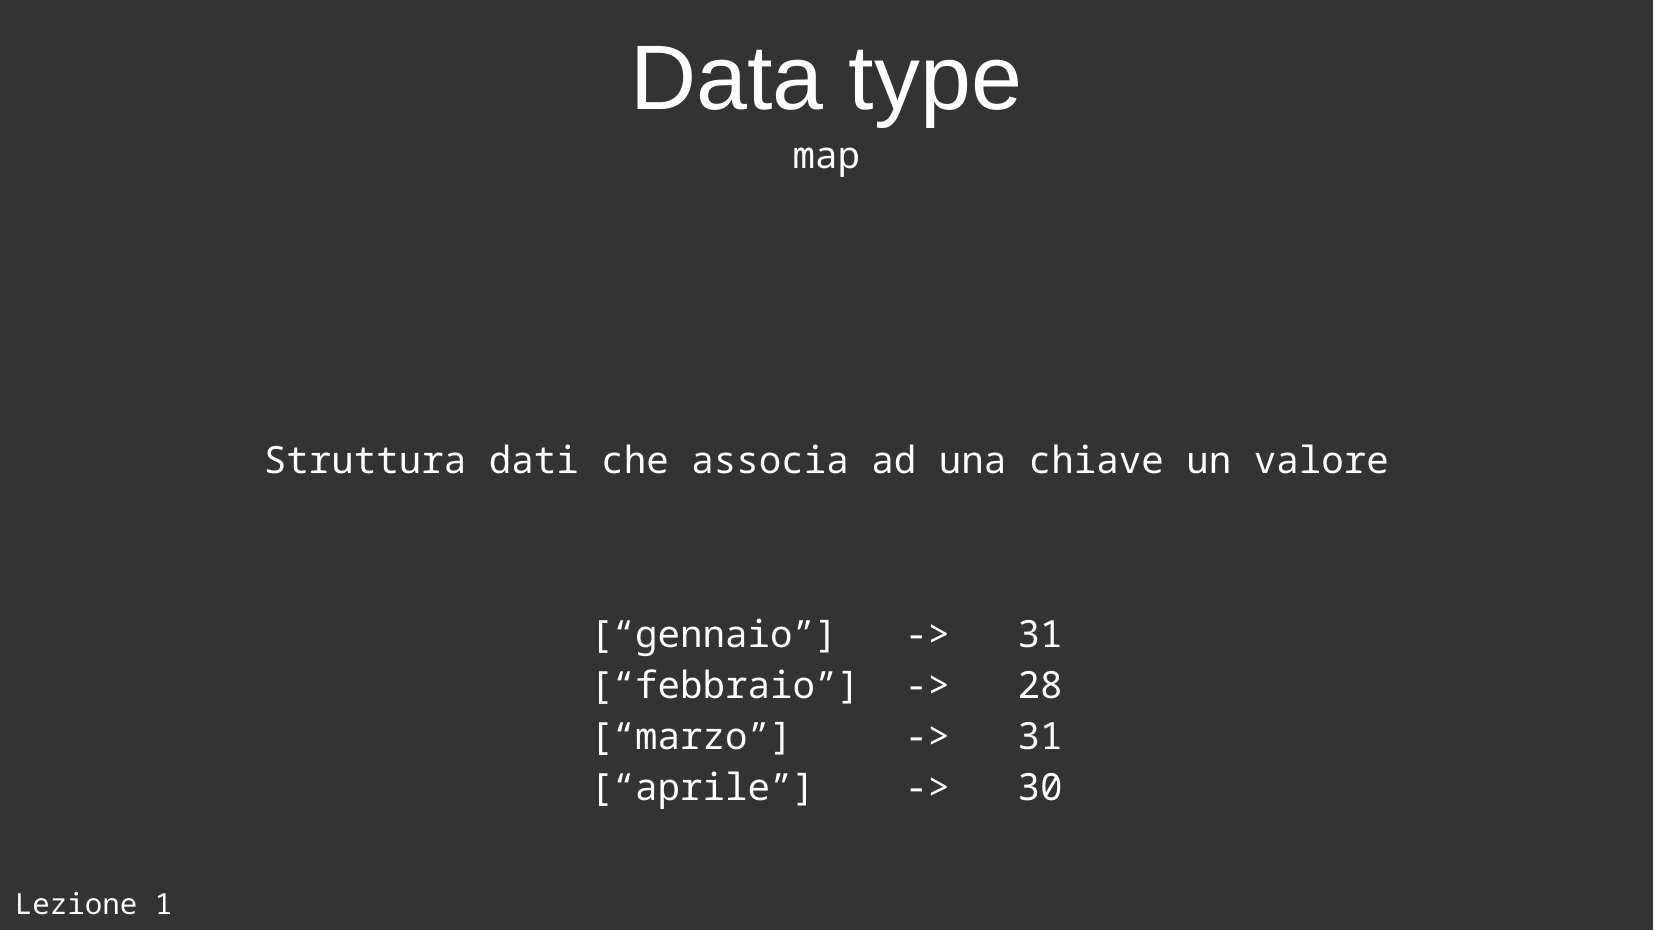

# Data type
map
Struttura dati che associa ad una chiave un valore
[“gennaio”] -> 31
[“febbraio”] -> 28
[“marzo”] -> 31
[“aprile”] -> 30
Lezione 1